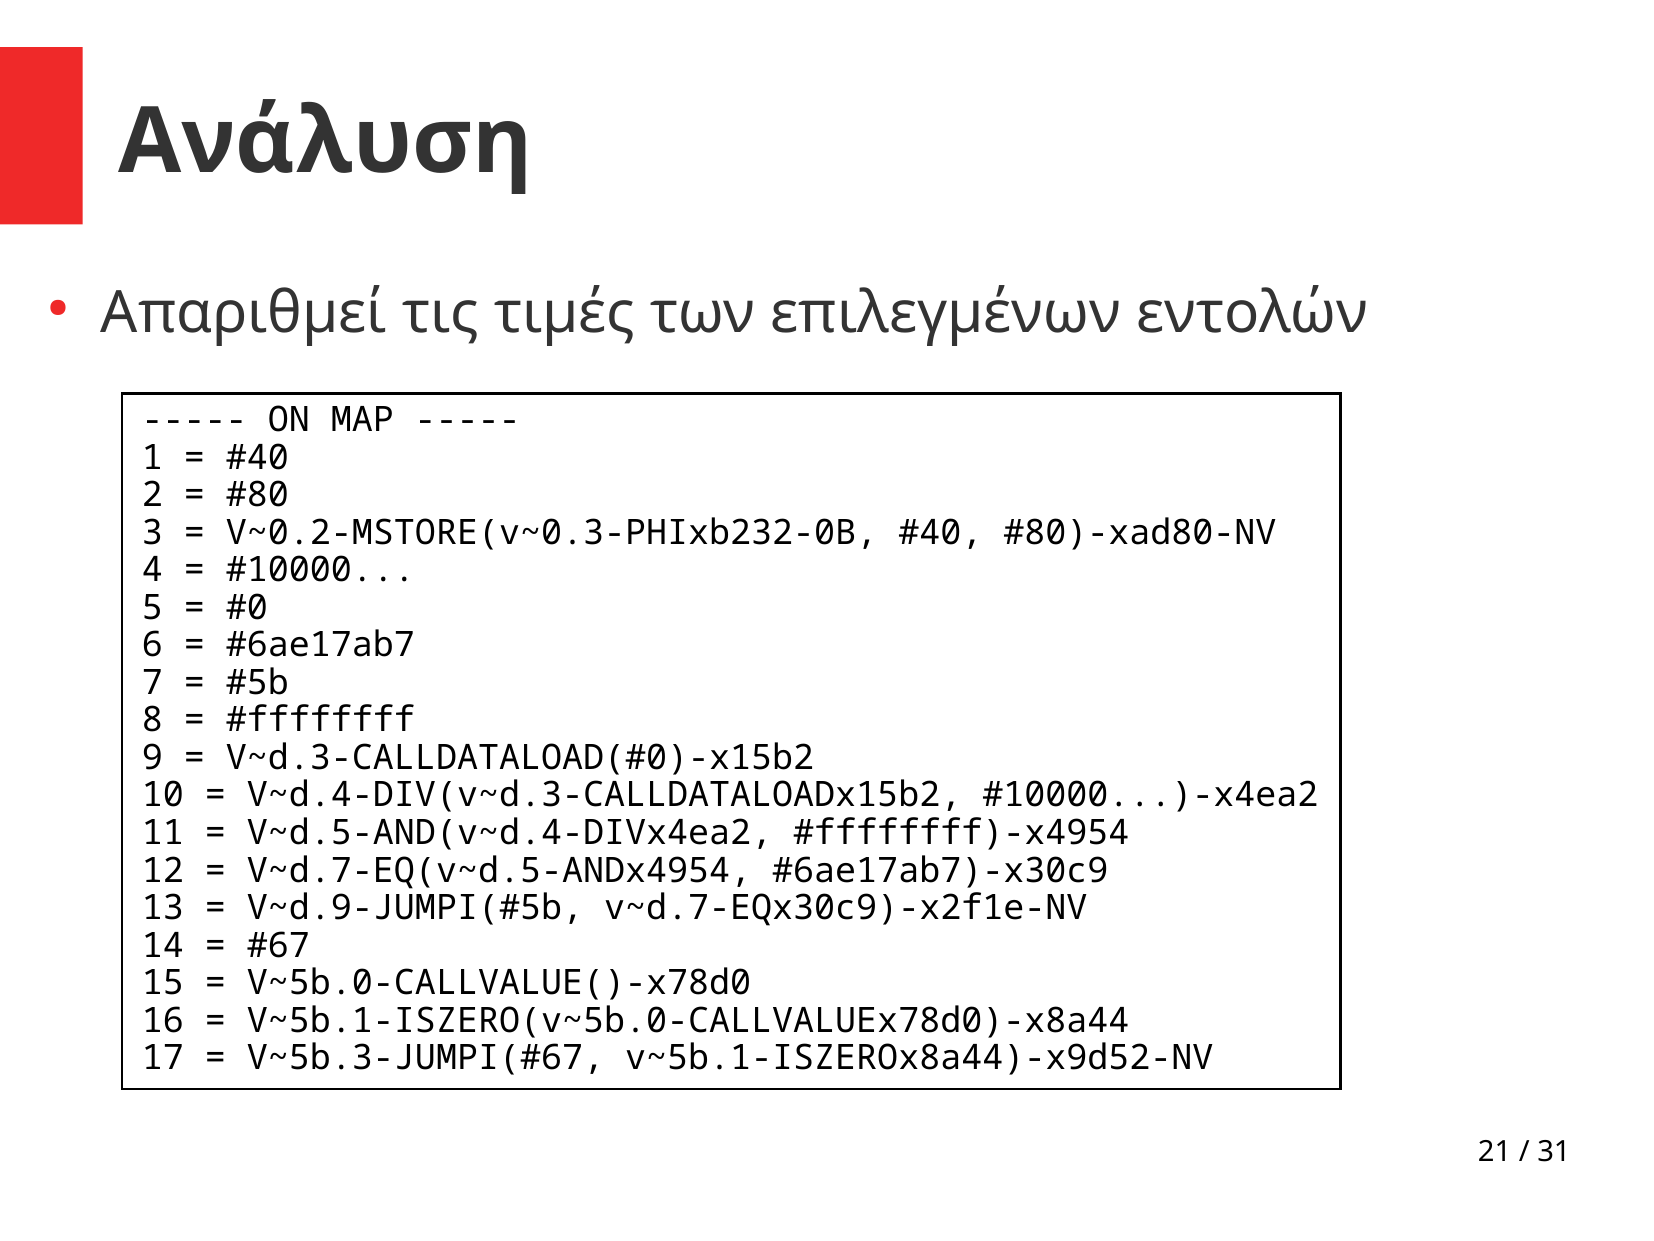

# Ανάλυση
Απαριθμεί τις τιμές των επιλεγμένων εντολών
21